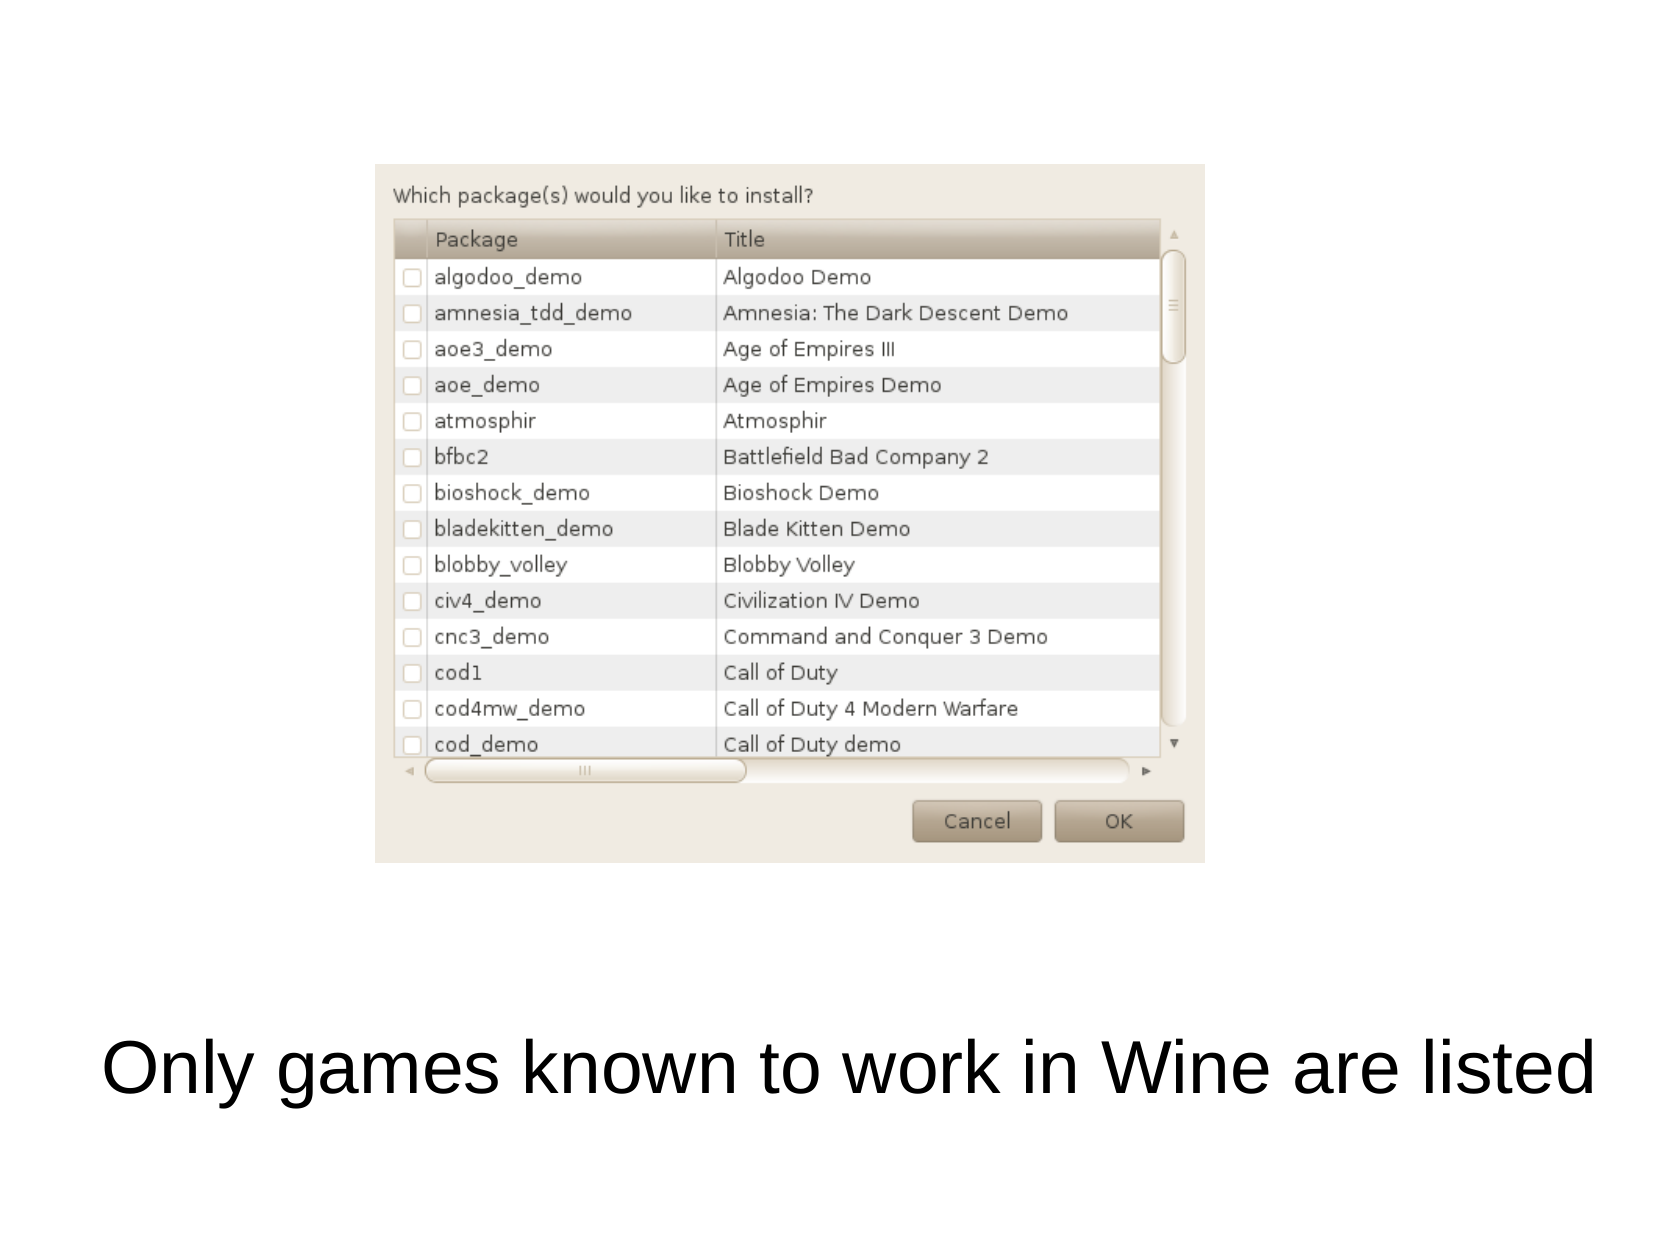

# Only games known to work in Wine are listed